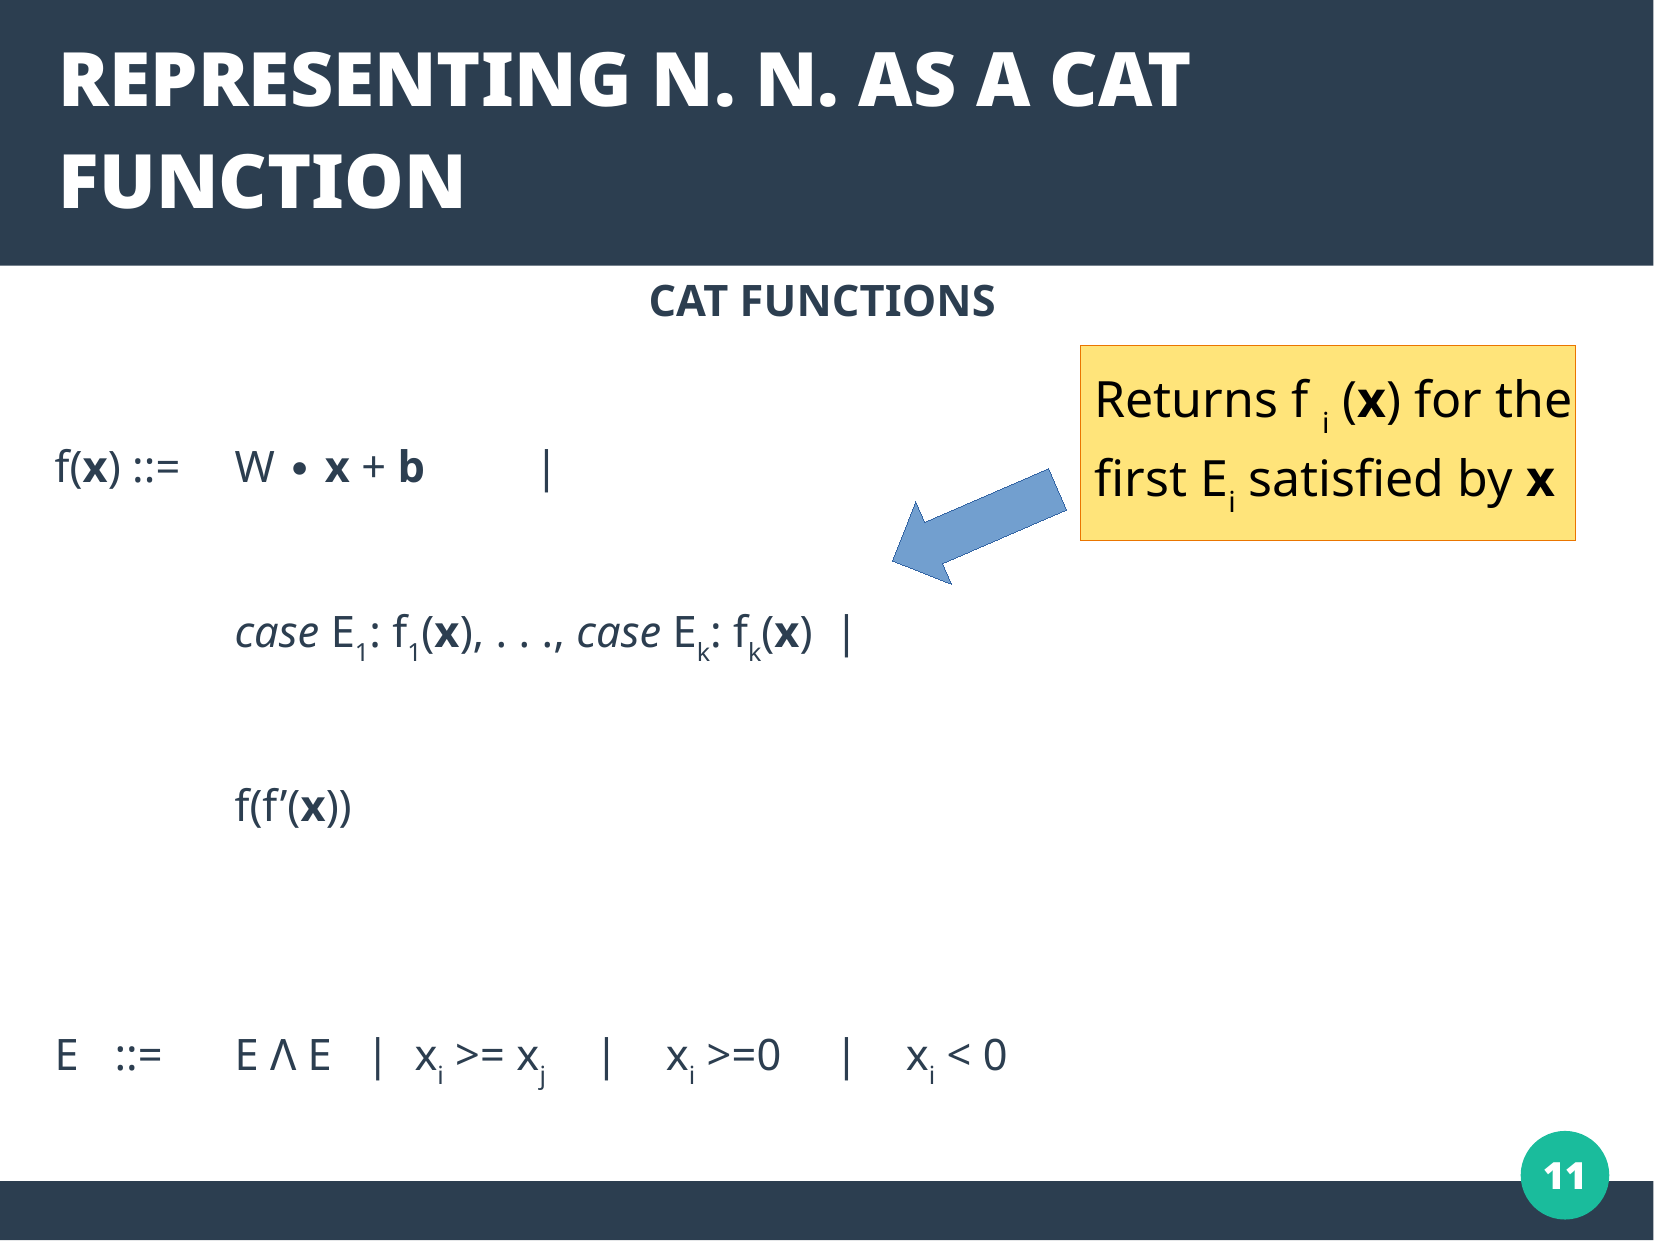

# REPRESENTING N. N. AS A CAT FUNCTION
CAT FUNCTIONS
f(x) ::= 	W ∙ x + b 		|
 			case E1: f1(x), . . ., case Ek: fk(x) 	|
 			f(f’(x))
E 	::= 		E Ʌ E	 | 	xi >= xj	|	 xi >=0 	|	 xi < 0
Returns f i (x) for the
first Ei satisfied by x
11